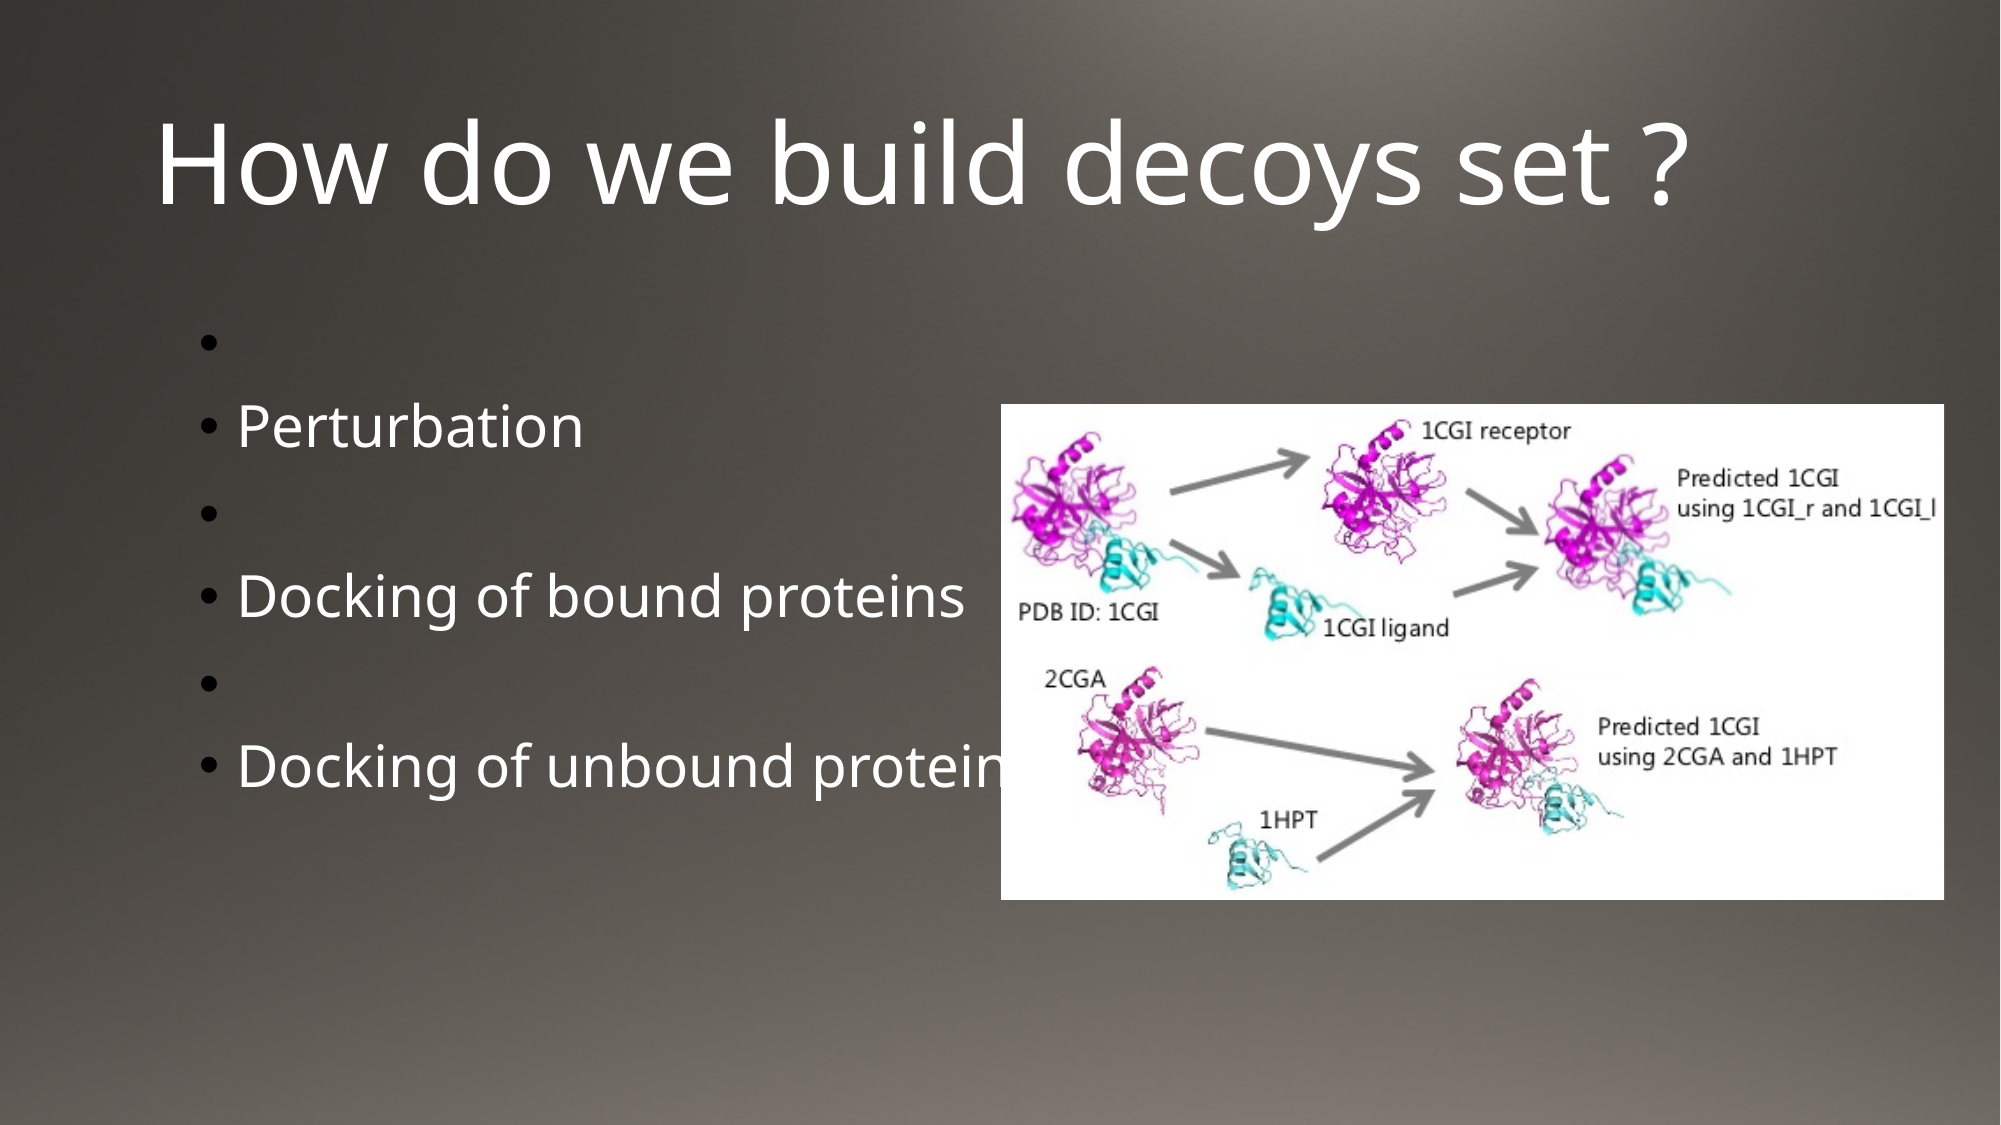

# How do we build decoys set ?
Perturbation
Docking of bound proteins
Docking of unbound proteins